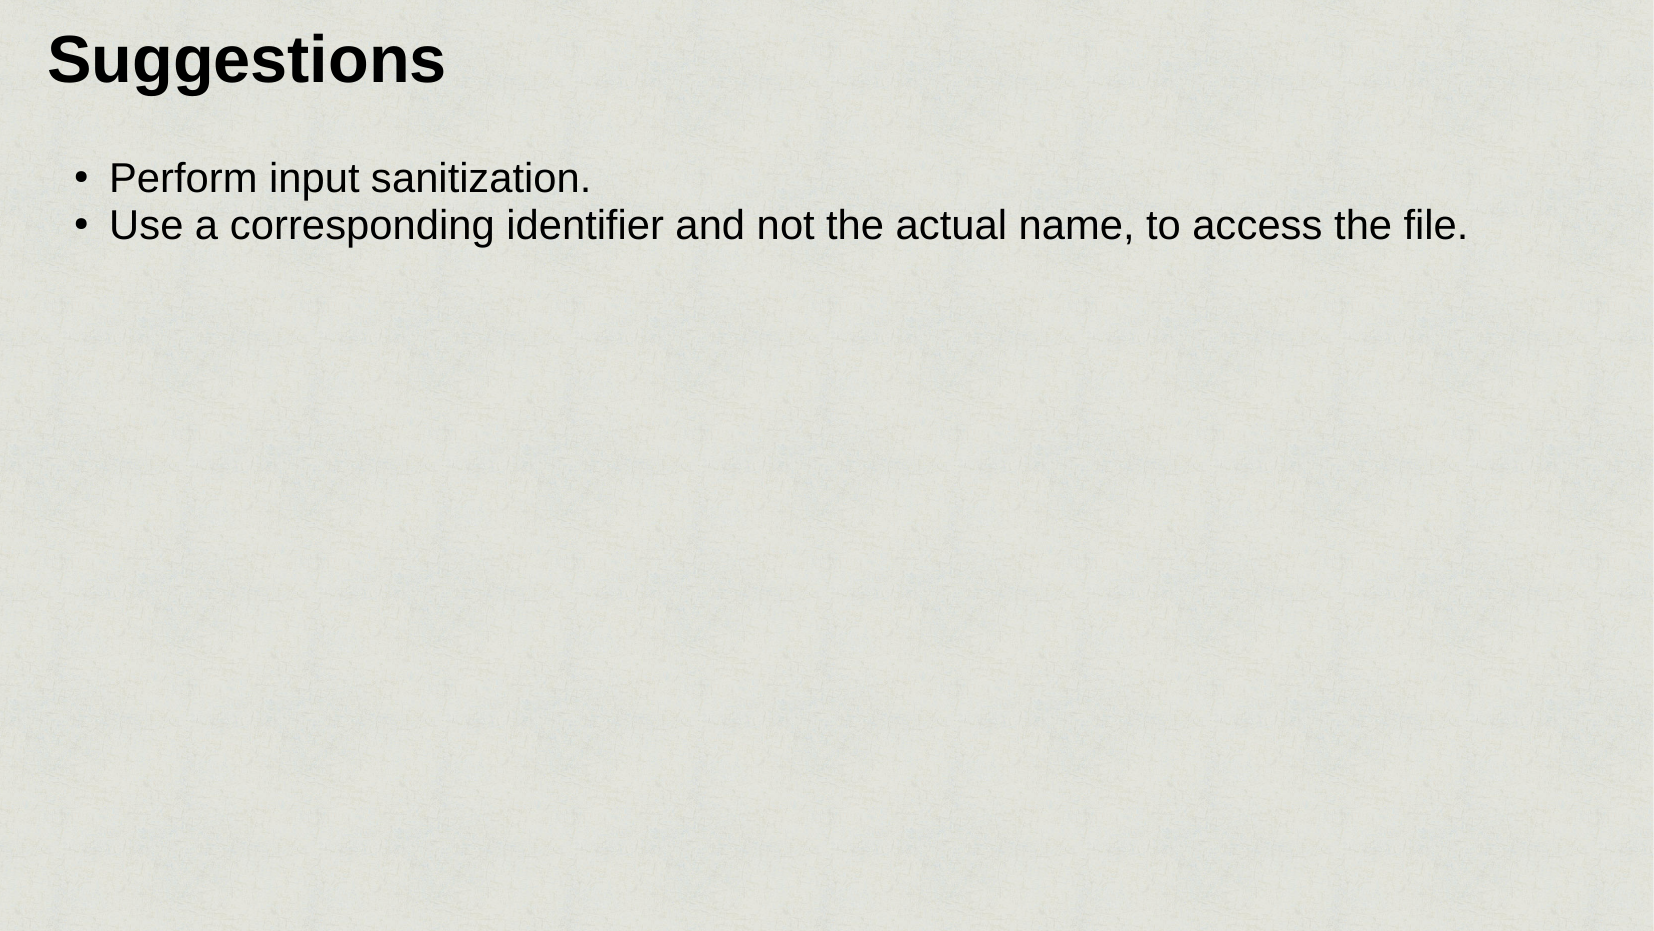

# Suggestions
Perform input sanitization.
Use a corresponding identifier and not the actual name, to access the file.